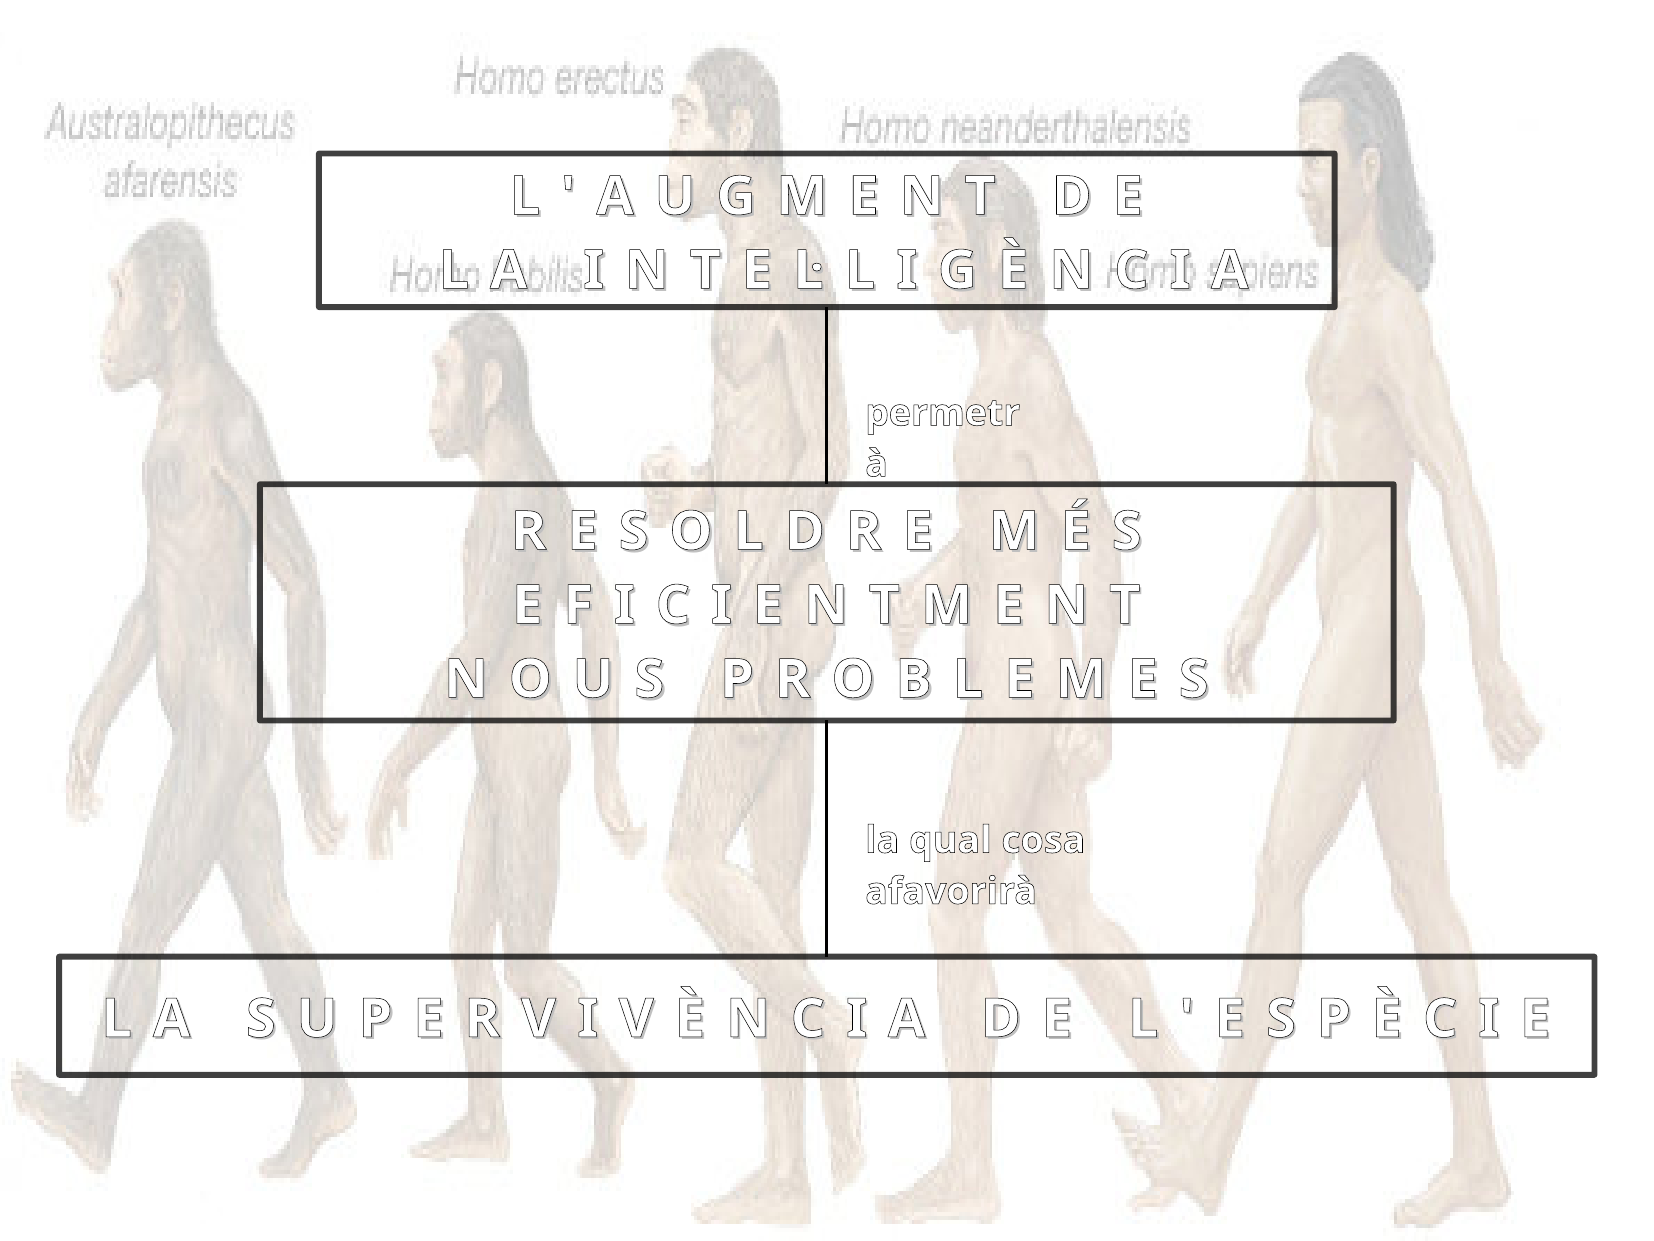

L'AUGMENT DE
 LA INTEL·LIGÈNCIA
permetrà
RESOLDRE MÉS
EFICIENTMENT
NOUS PROBLEMES
la qual cosa afavorirà
LA SUPERVIVÈNCIA DE L'ESPÈCIE